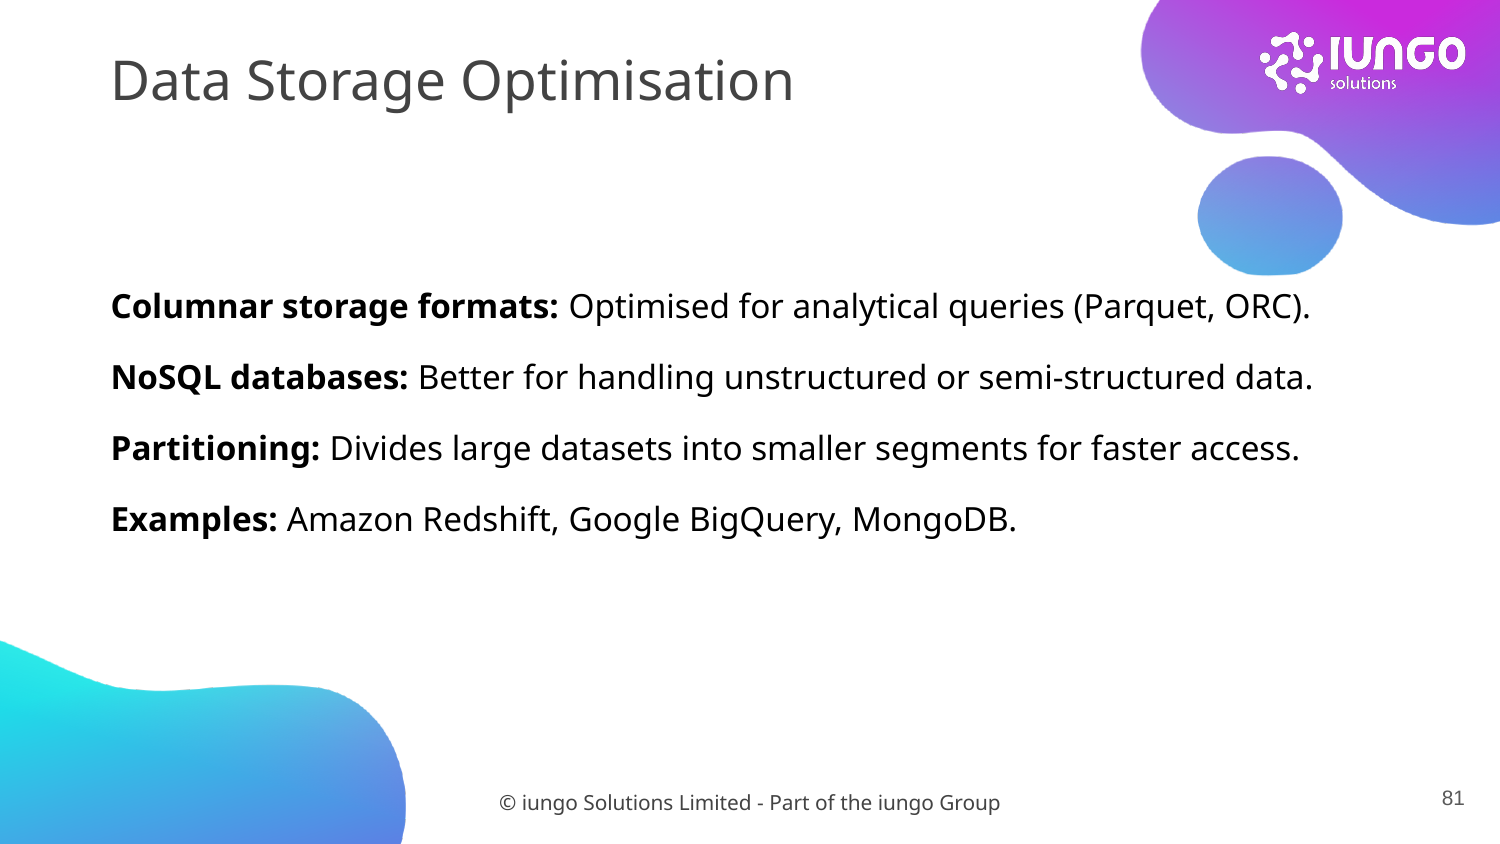

# Data Storage Optimisation
Columnar storage formats: Optimised for analytical queries (Parquet, ORC).
NoSQL databases: Better for handling unstructured or semi-structured data.
Partitioning: Divides large datasets into smaller segments for faster access.
Examples: Amazon Redshift, Google BigQuery, MongoDB.